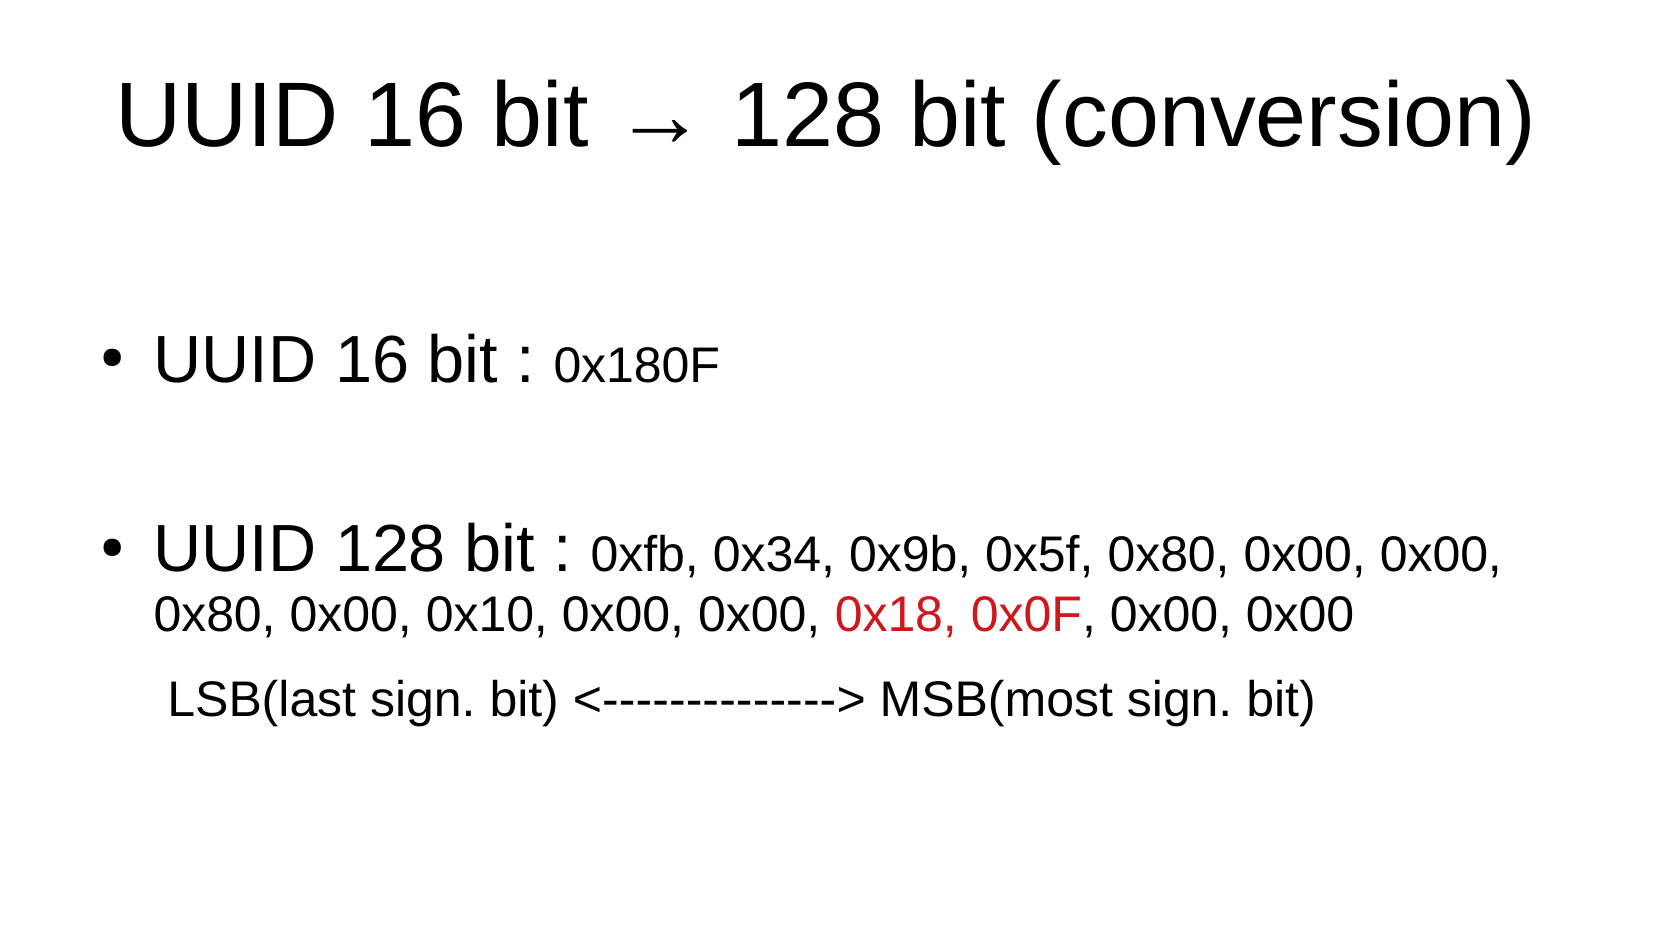

# UUID 16 bit → 128 bit (conversion)
UUID 16 bit : 0x180F
UUID 128 bit : 0xfb, 0x34, 0x9b, 0x5f, 0x80, 0x00, 0x00, 0x80, 0x00, 0x10, 0x00, 0x00, 0x18, 0x0F, 0x00, 0x00
 LSB(last sign. bit) <--------------> MSB(most sign. bit)